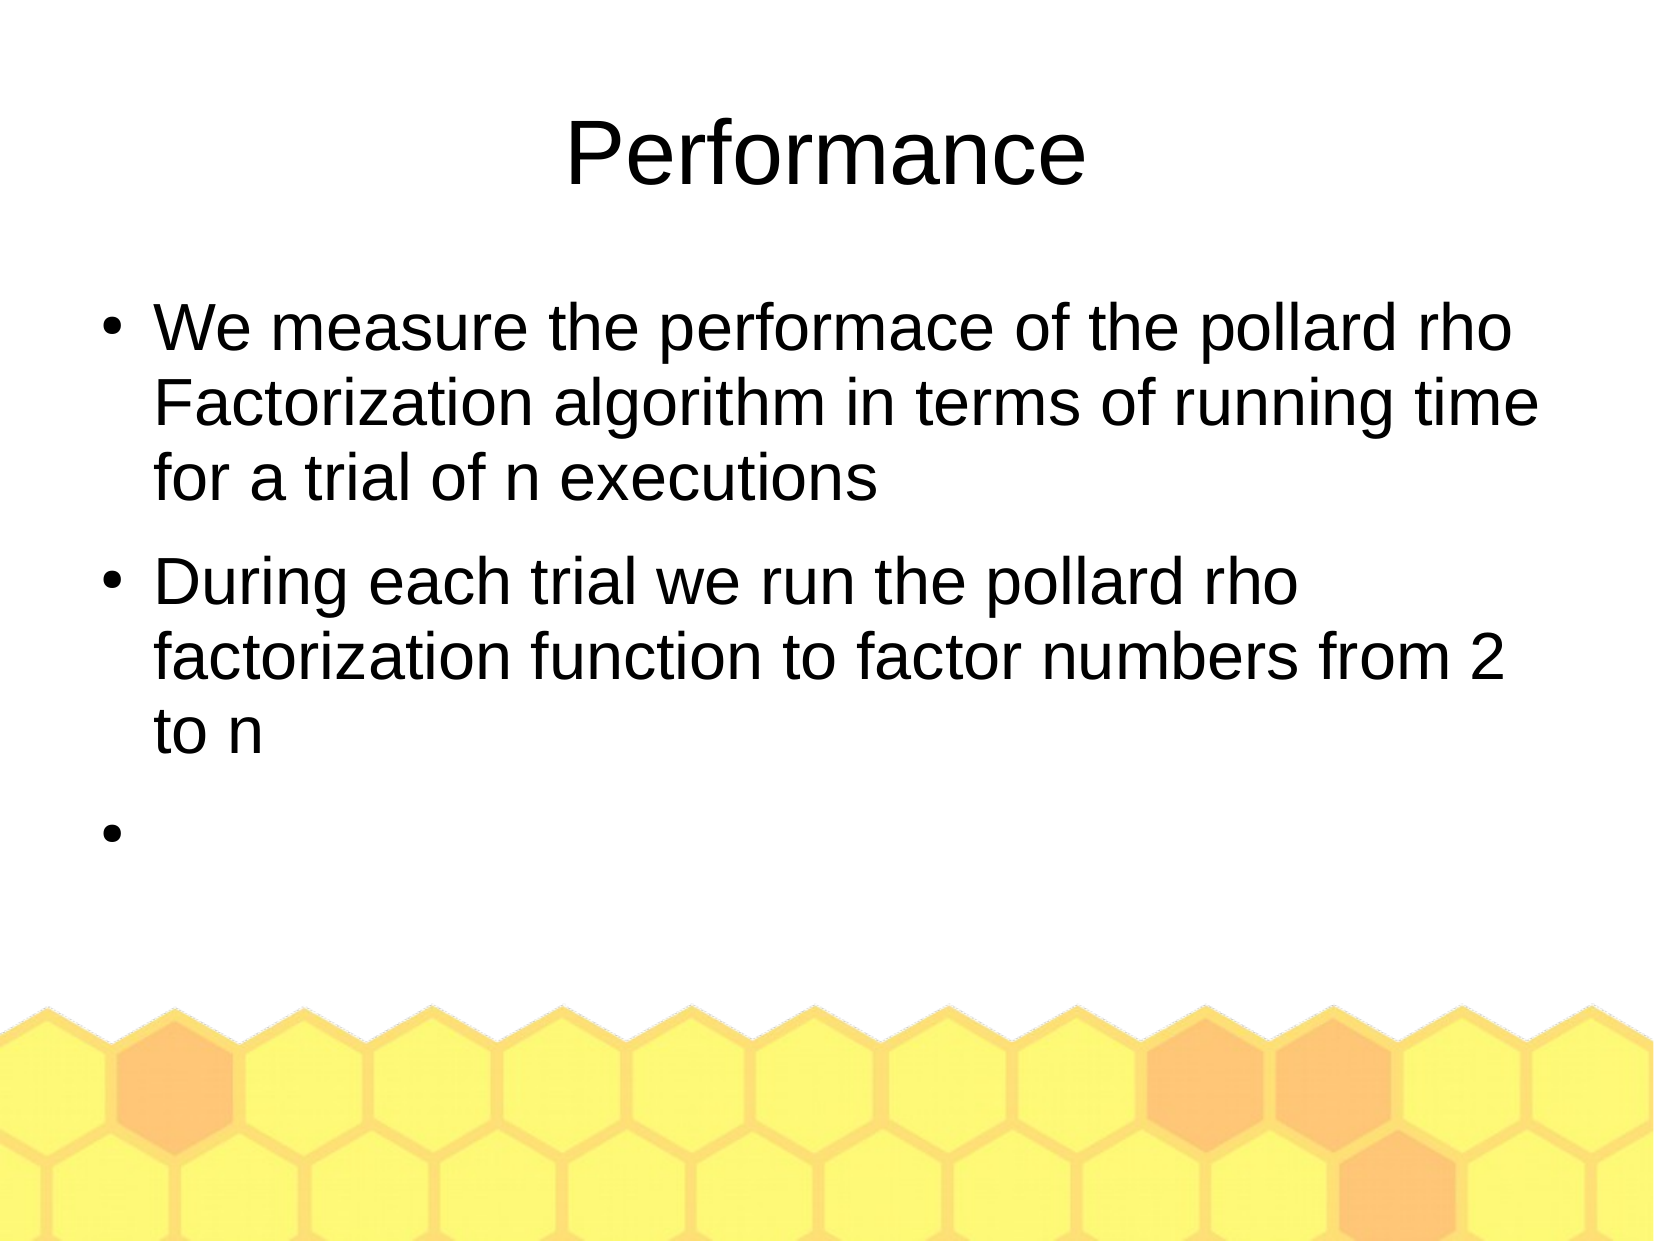

# Performance
We measure the performace of the pollard rho Factorization algorithm in terms of running time for a trial of n executions
During each trial we run the pollard rho factorization function to factor numbers from 2 to n